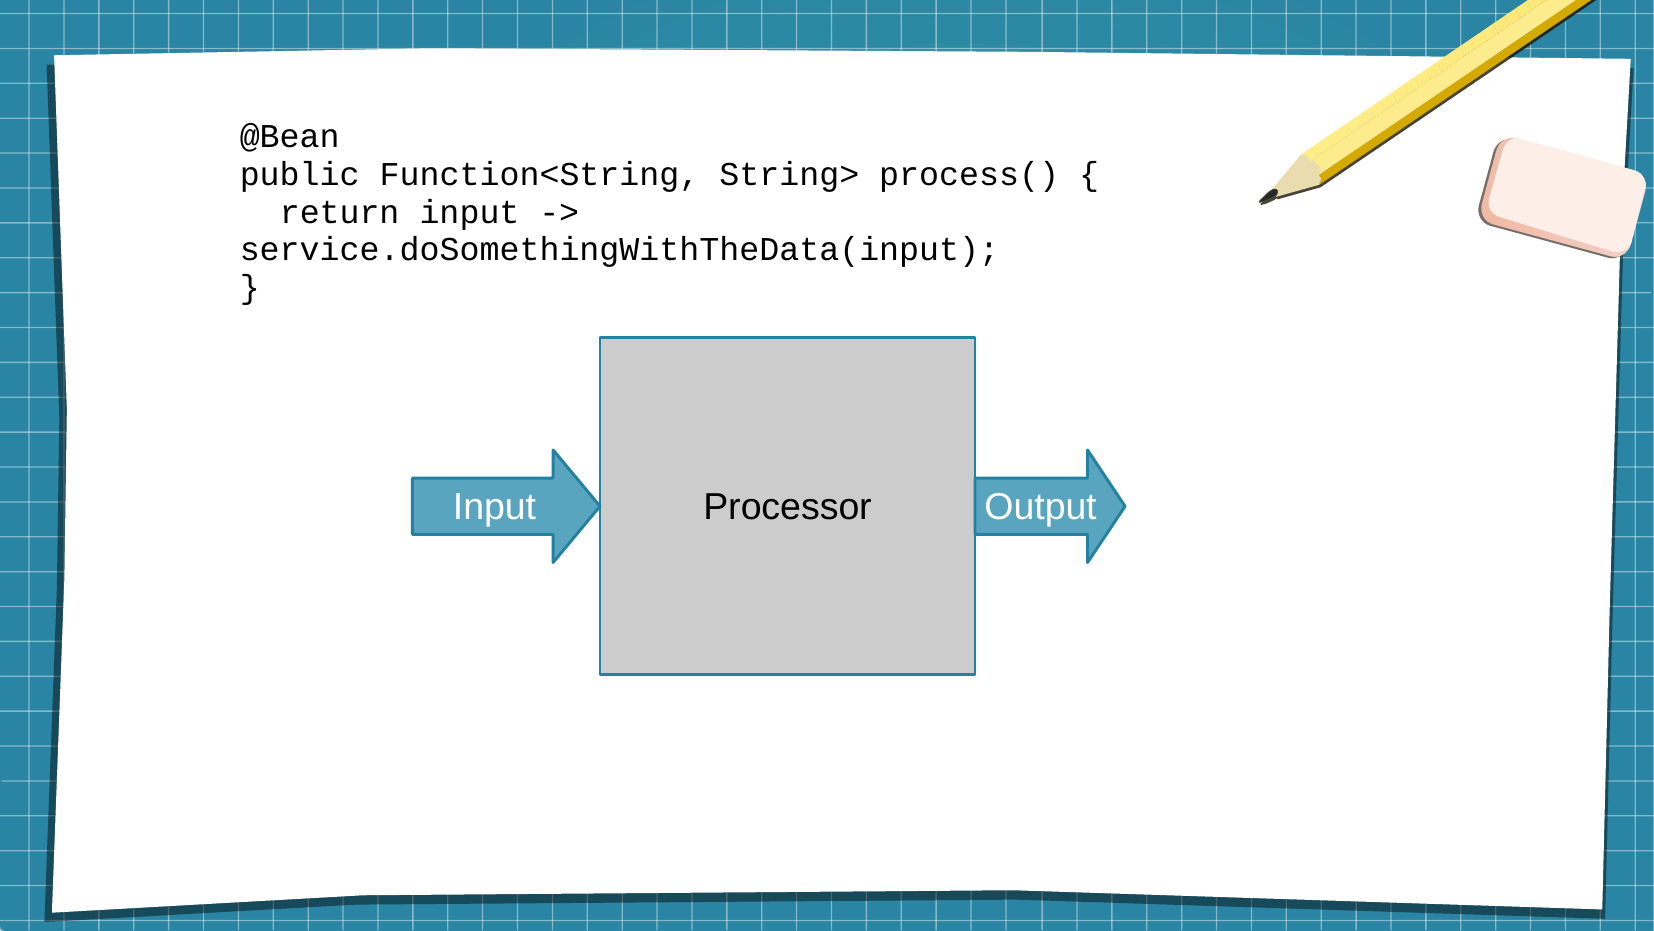

@Bean
public Function<String, String> process() {
 return input -> service.doSomethingWithTheData(input);
}
Processor
Input
Output